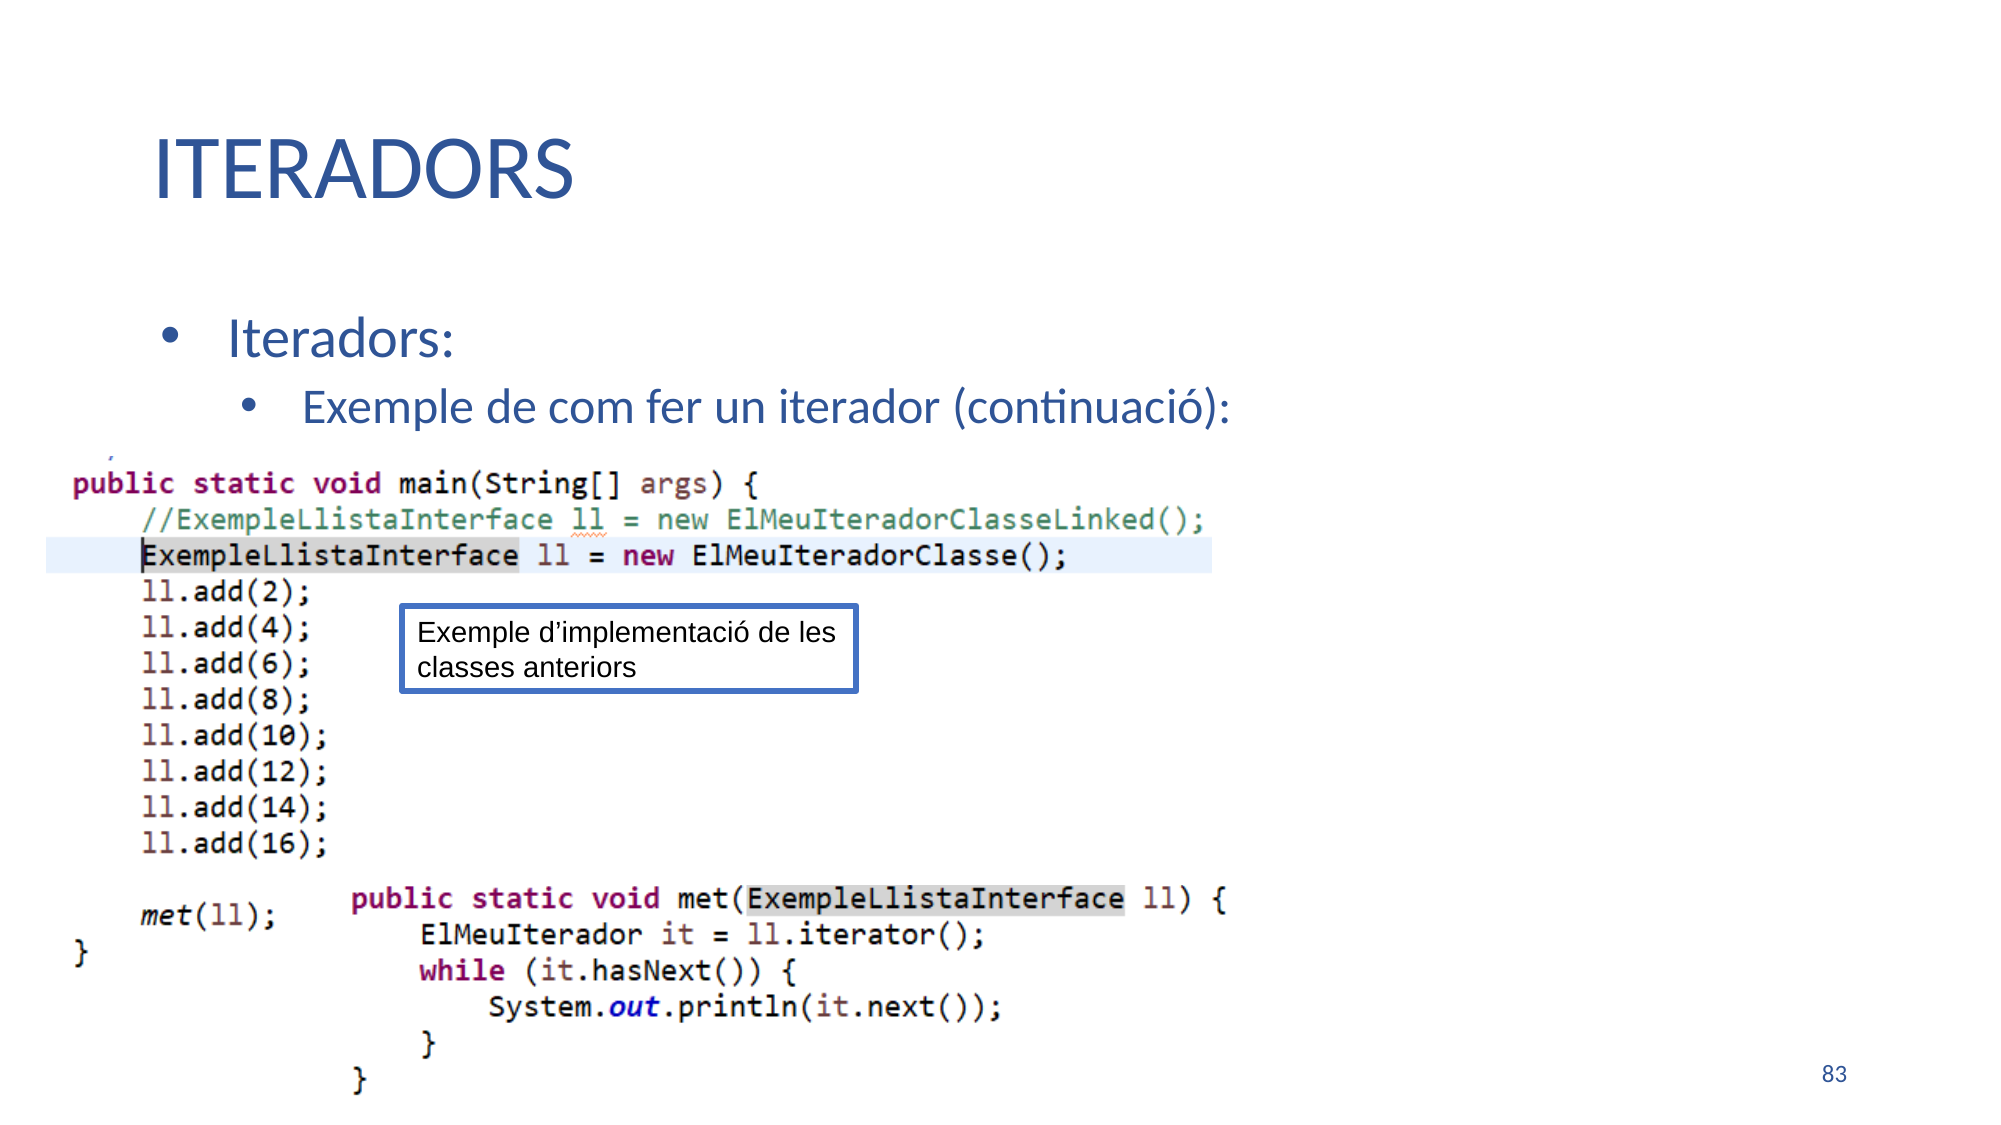

# ITERADORS
Iteradors:
Exemple de com fer un iterador (continuació):
Exemple d’implementació de les classes anteriors